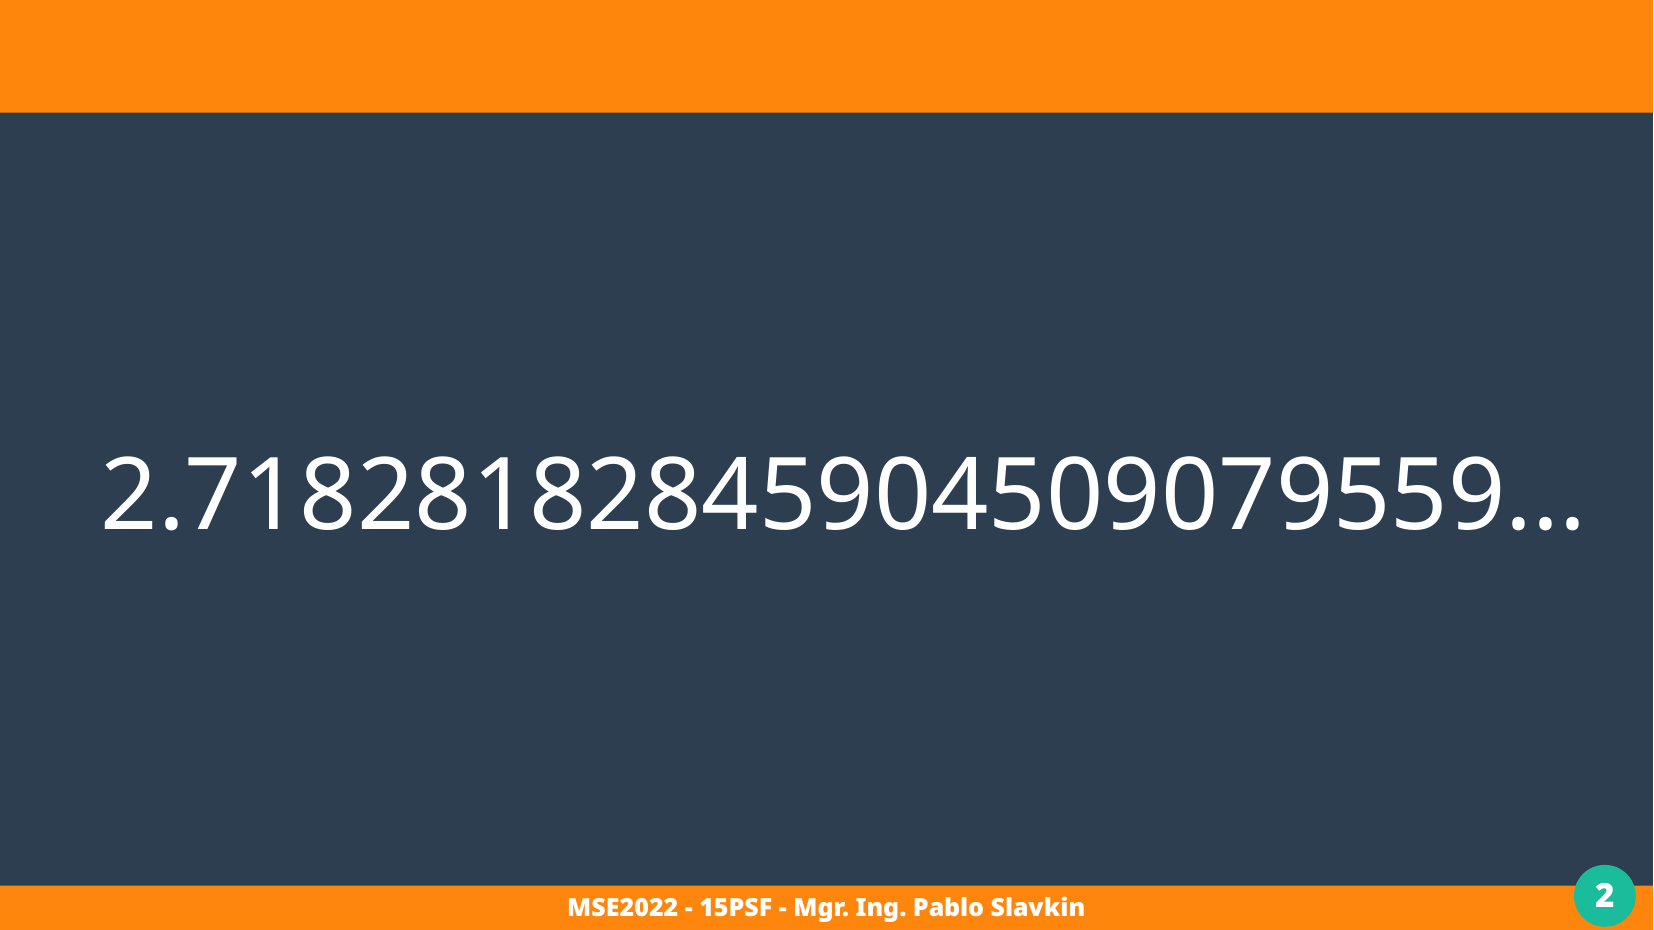

# 2.71828182845904509079559...
MSE2022 - 15PSF - Mgr. Ing. Pablo Slavkin